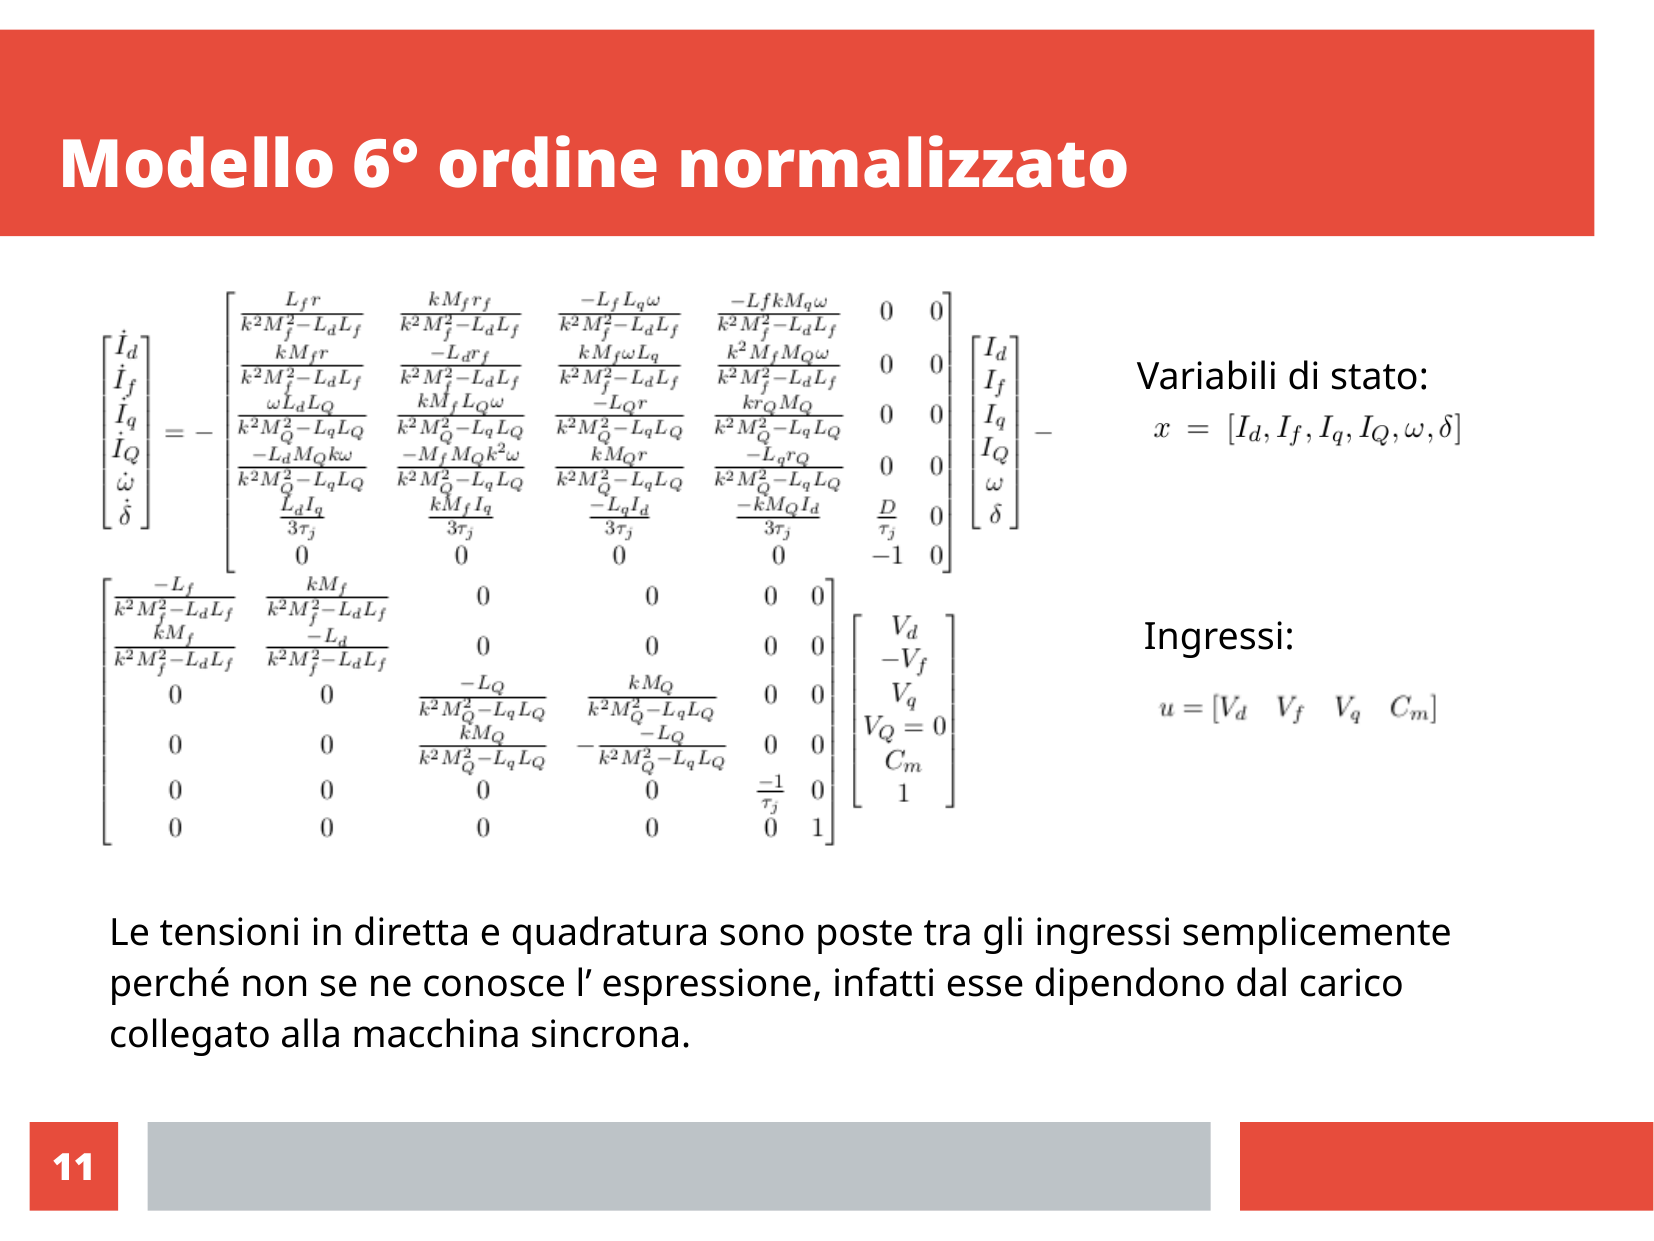

# Modello 6° ordine normalizzato
Variabili di stato:
Ingressi:
Le tensioni in diretta e quadratura sono poste tra gli ingressi semplicemente perché non se ne conosce l’ espressione, infatti esse dipendono dal carico collegato alla macchina sincrona.
11